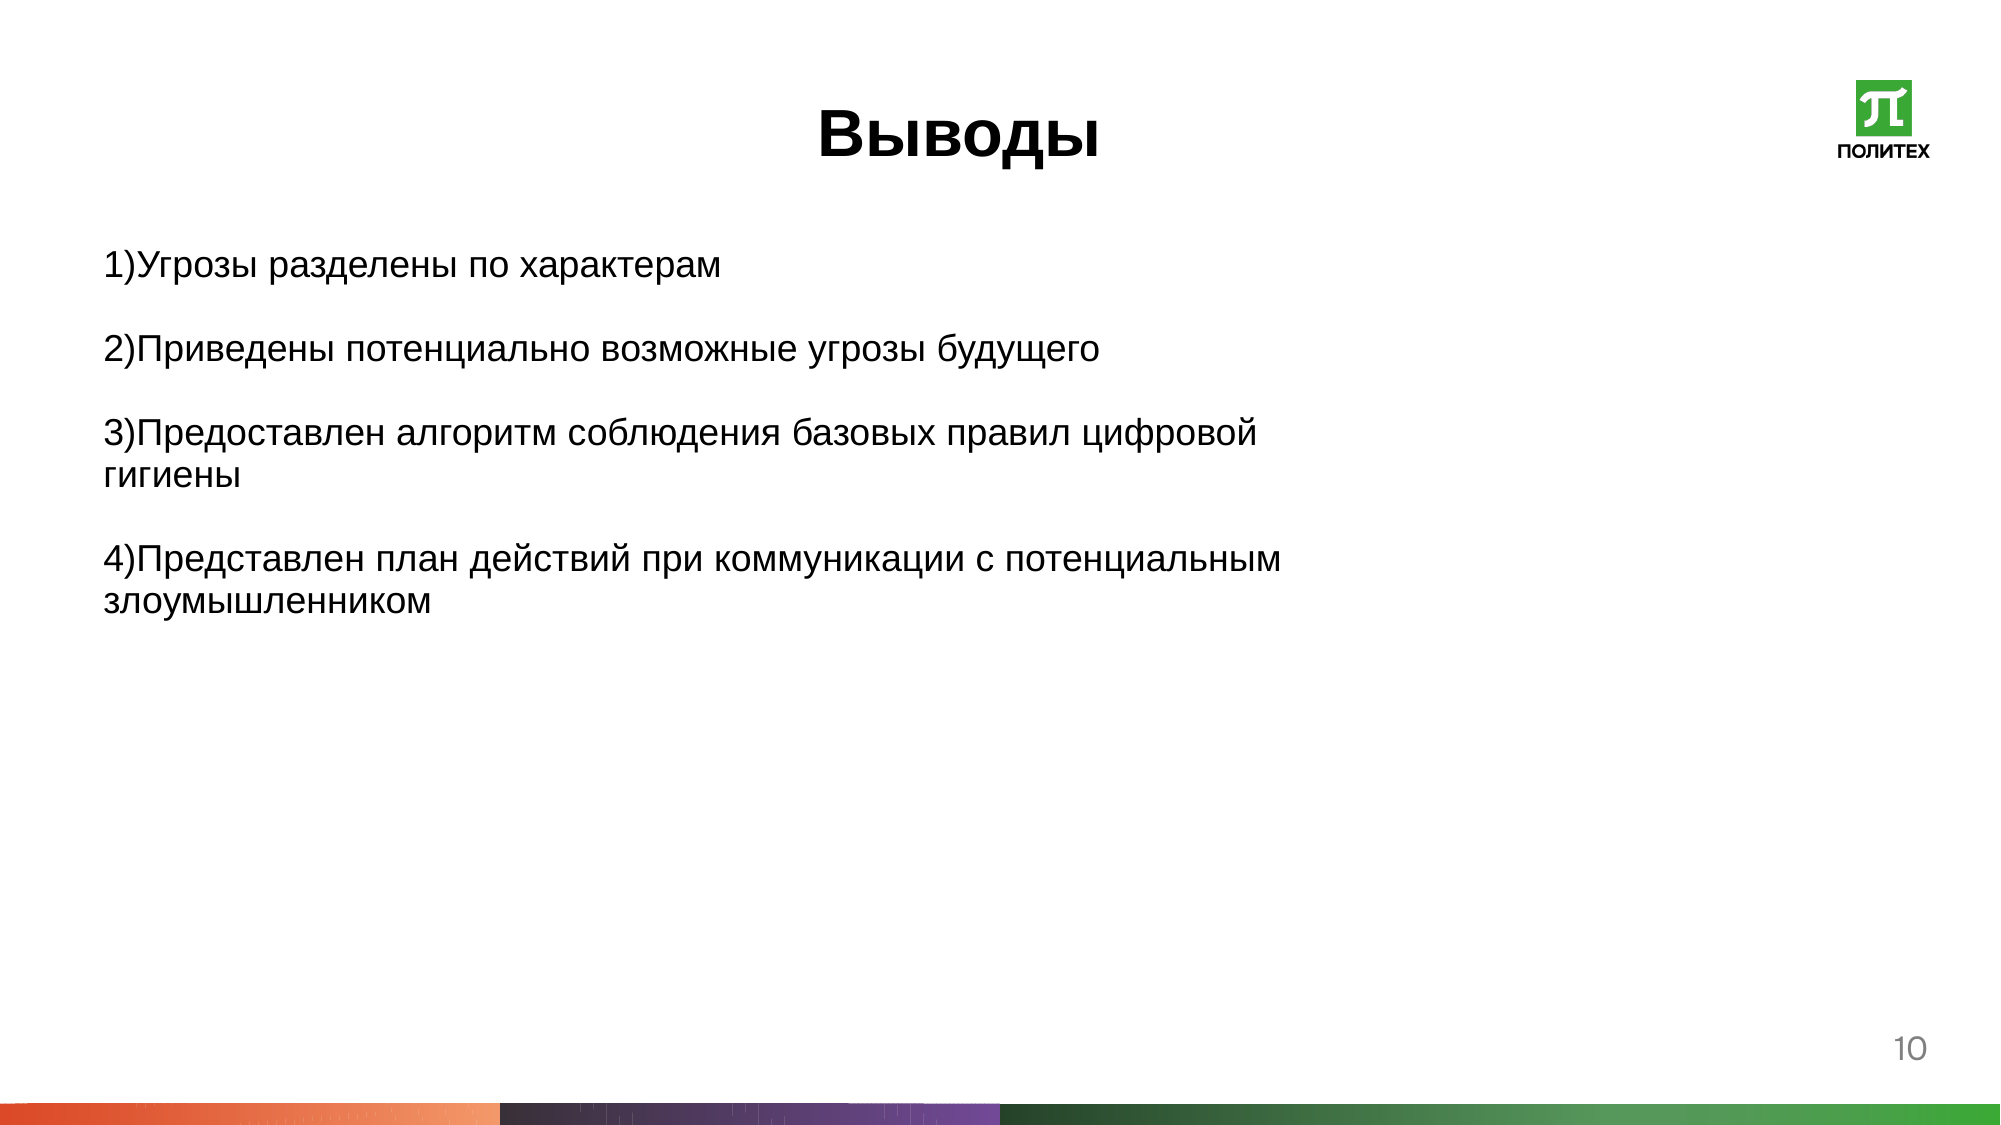

Выводы
1)Угрозы разделены по характерам
2)Приведены потенциально возможные угрозы будущего
3)Предоставлен алгоритм соблюдения базовых правил цифровой гигиены
4)Представлен план действий при коммуникации с потенциальным злоумышленником
10